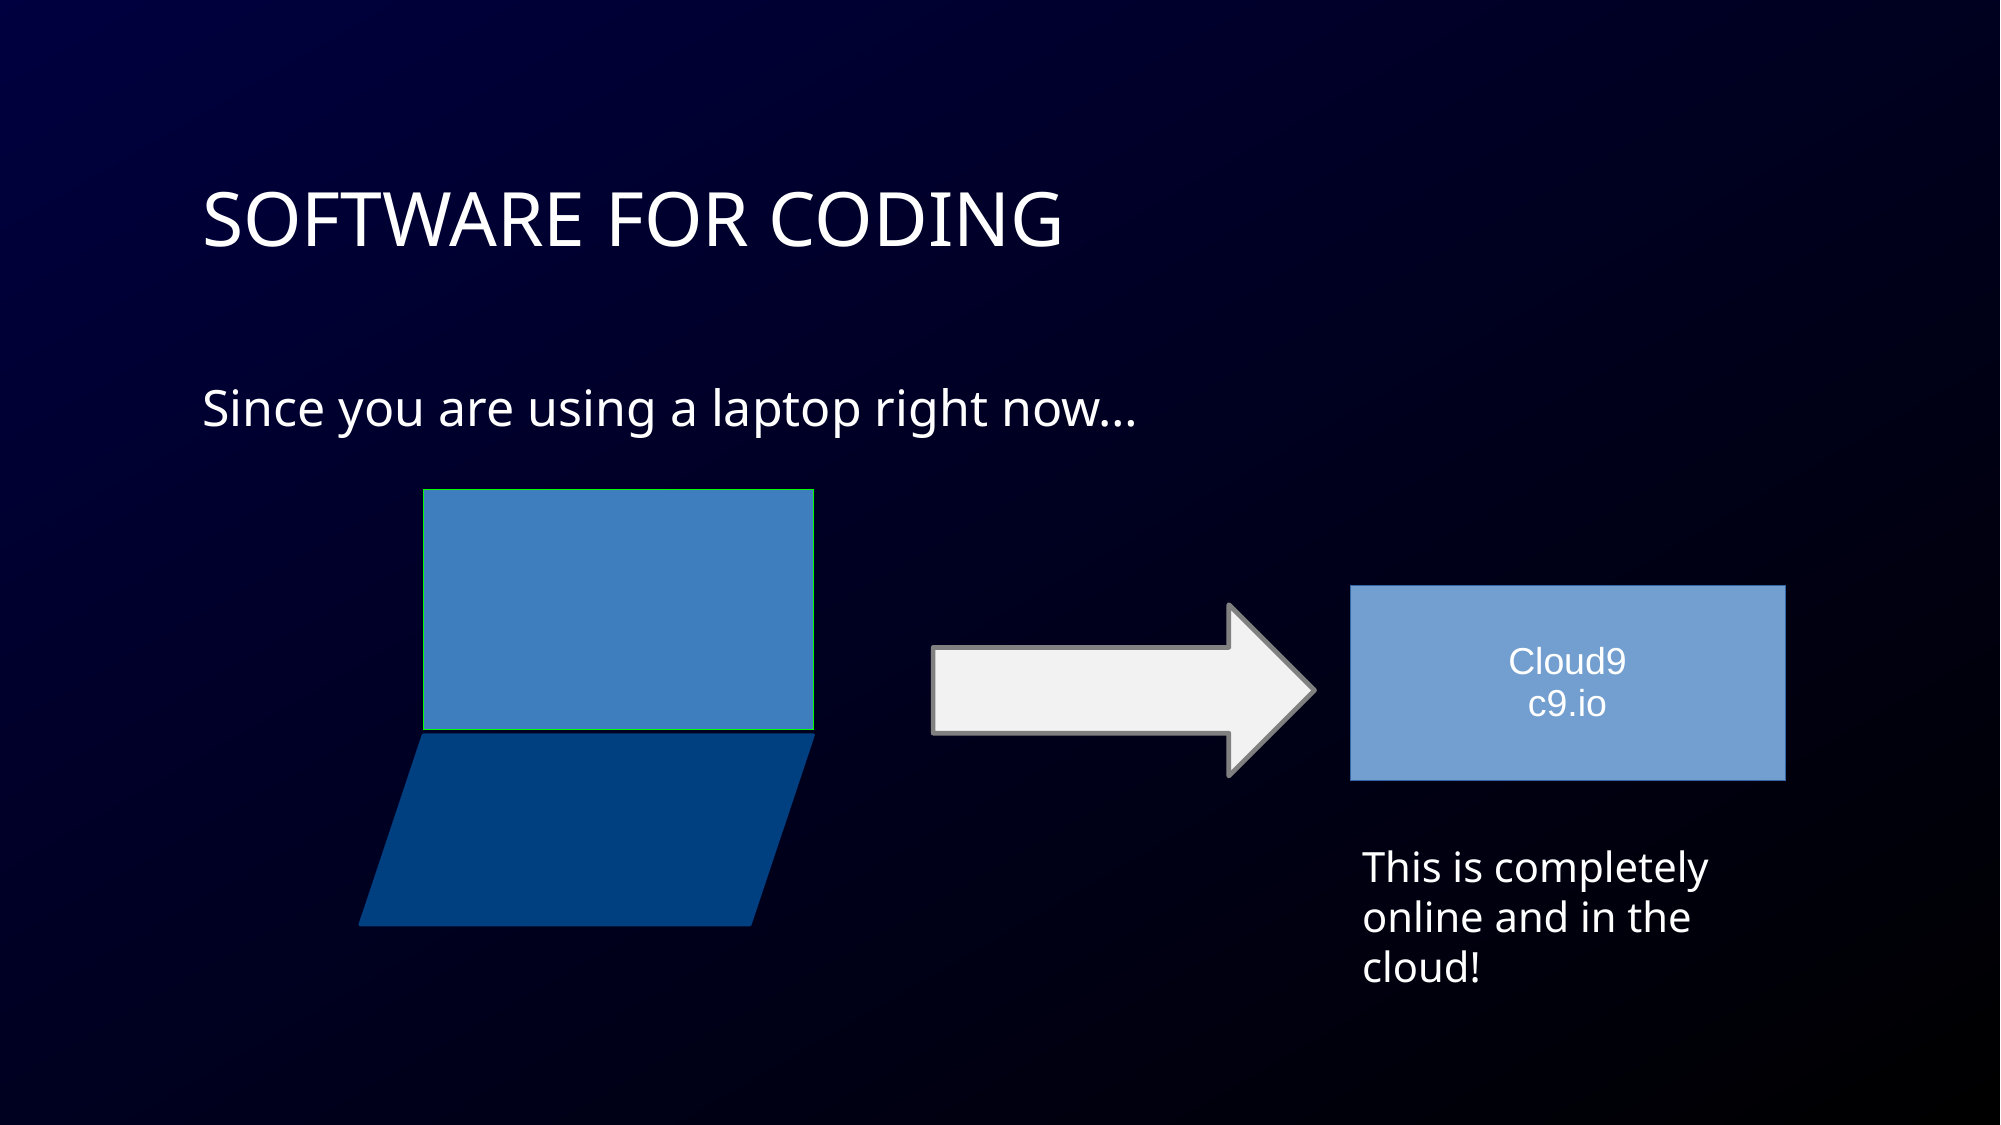

# Software for coding
Since you are using a laptop right now…
Cloud9
c9.io
This is completely online and in the cloud!